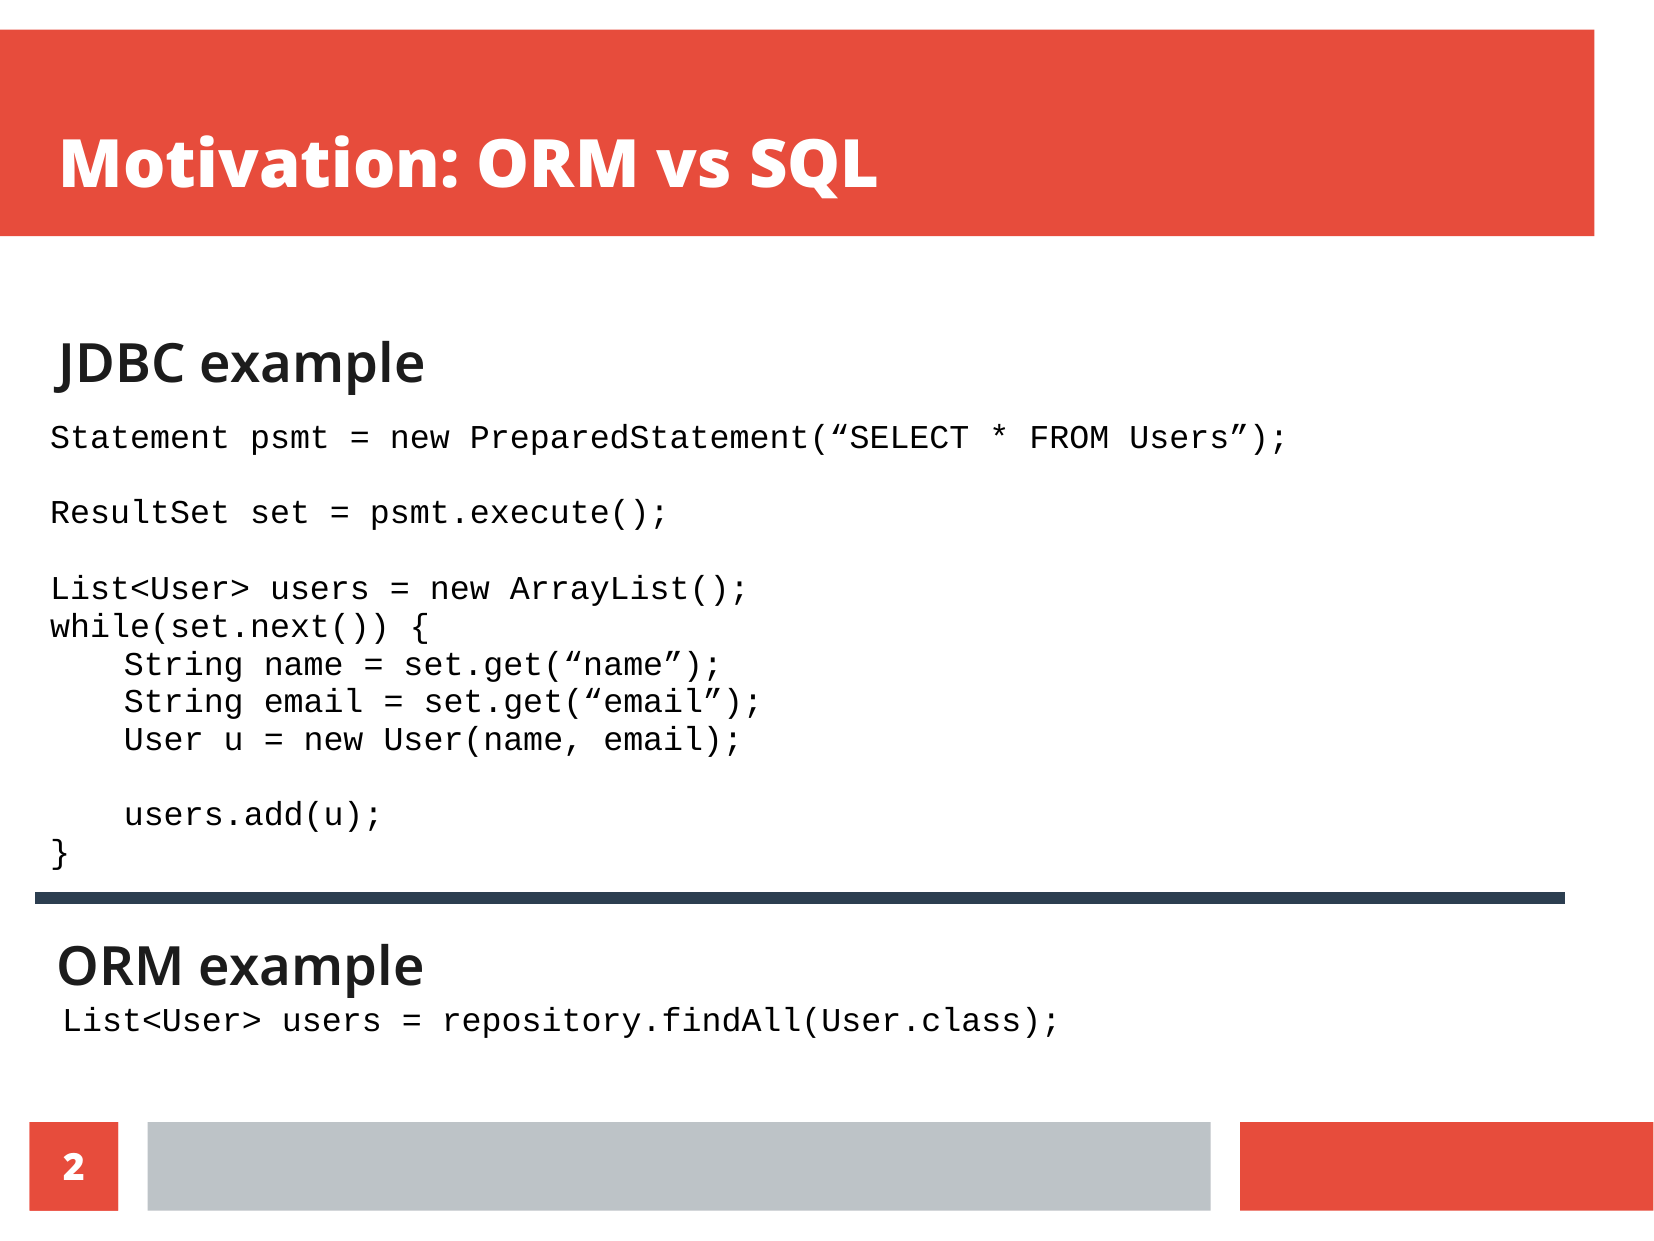

# Motivation: ORM vs SQL
JDBC example
Statement psmt = new PreparedStatement(“SELECT * FROM Users”);
ResultSet set = psmt.execute();
List<User> users = new ArrayList();
while(set.next()) {
	String name = set.get(“name”);
	String email = set.get(“email”);
	User u = new User(name, email);
	users.add(u);
}
ORM example
List<User> users = repository.findAll(User.class);
2